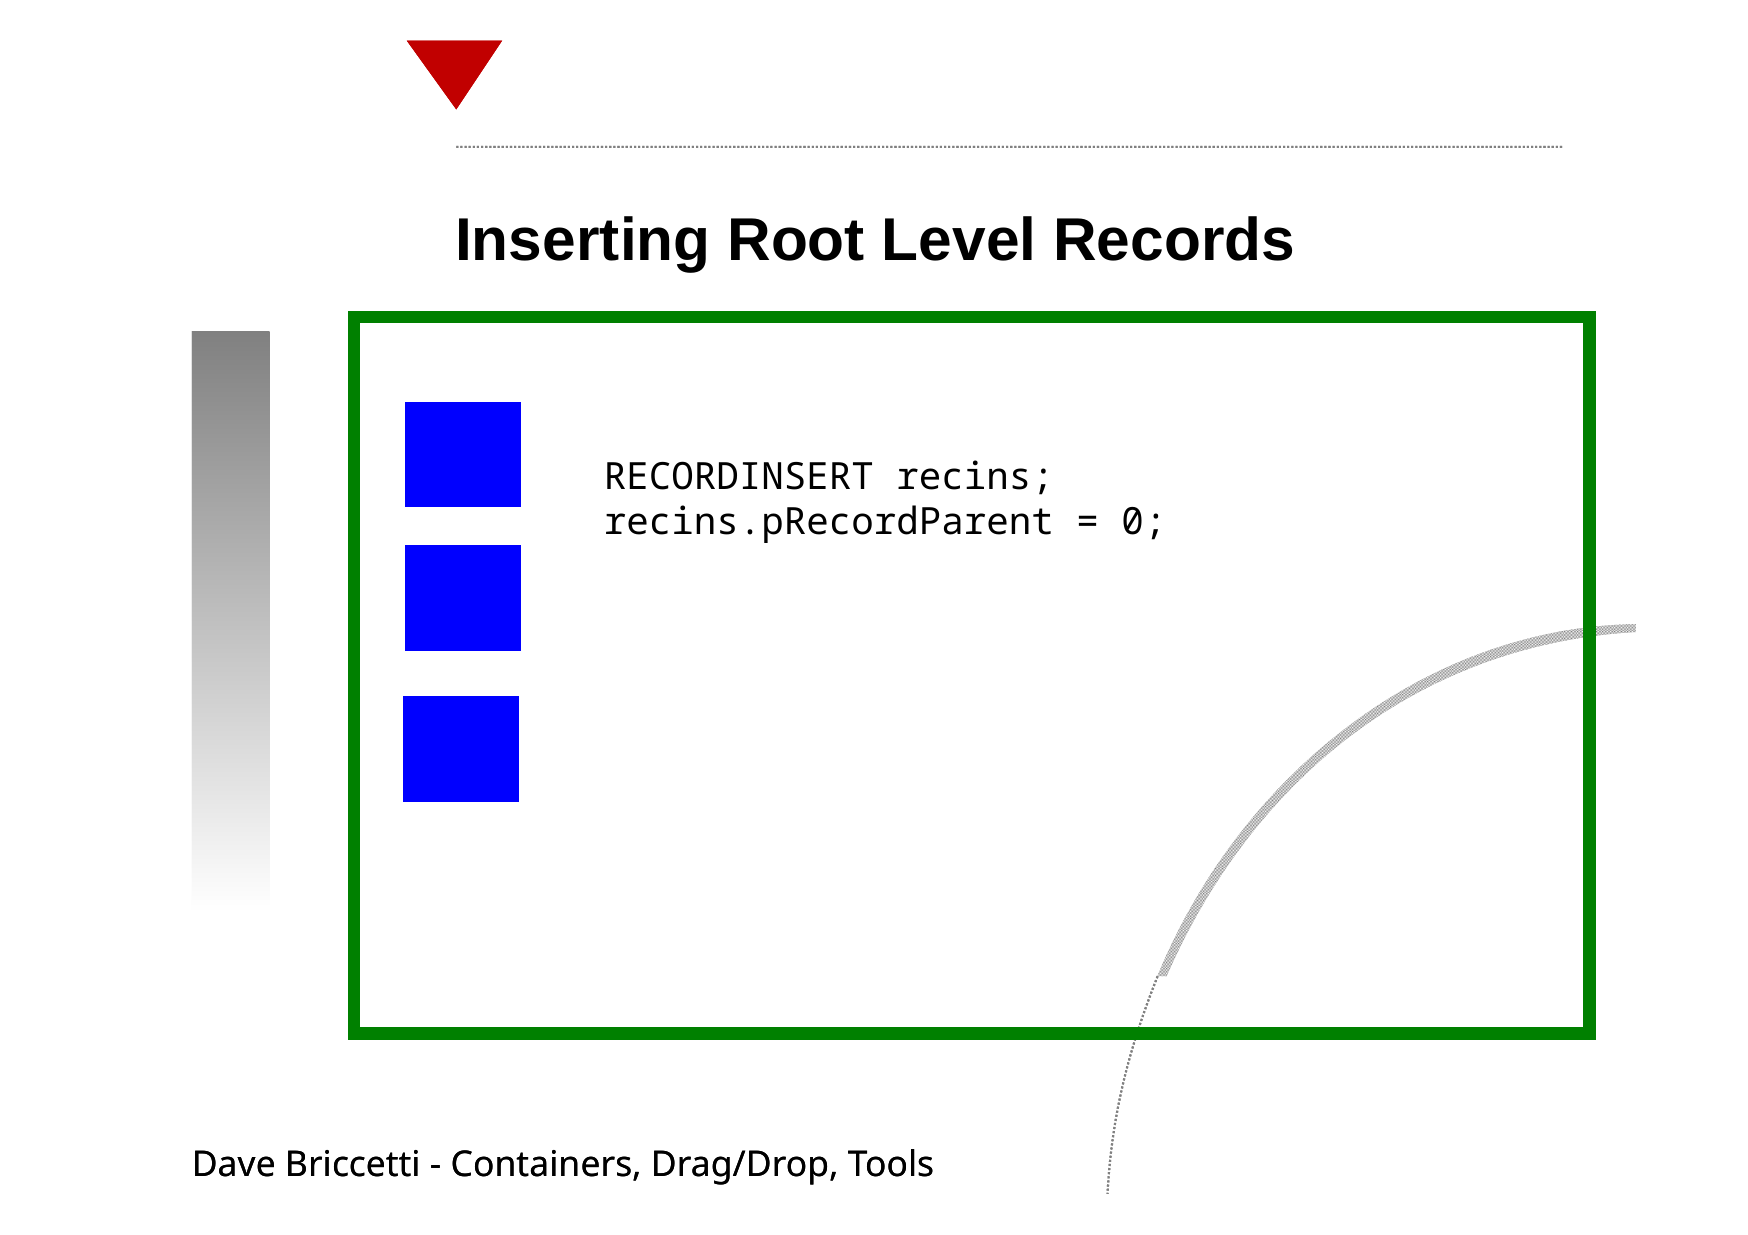

Inserting Root Level Records
RECORDINSERT recins;
recins.pRecordParent = 0;
Dave Briccetti - Containers, Drag/Drop, Tools